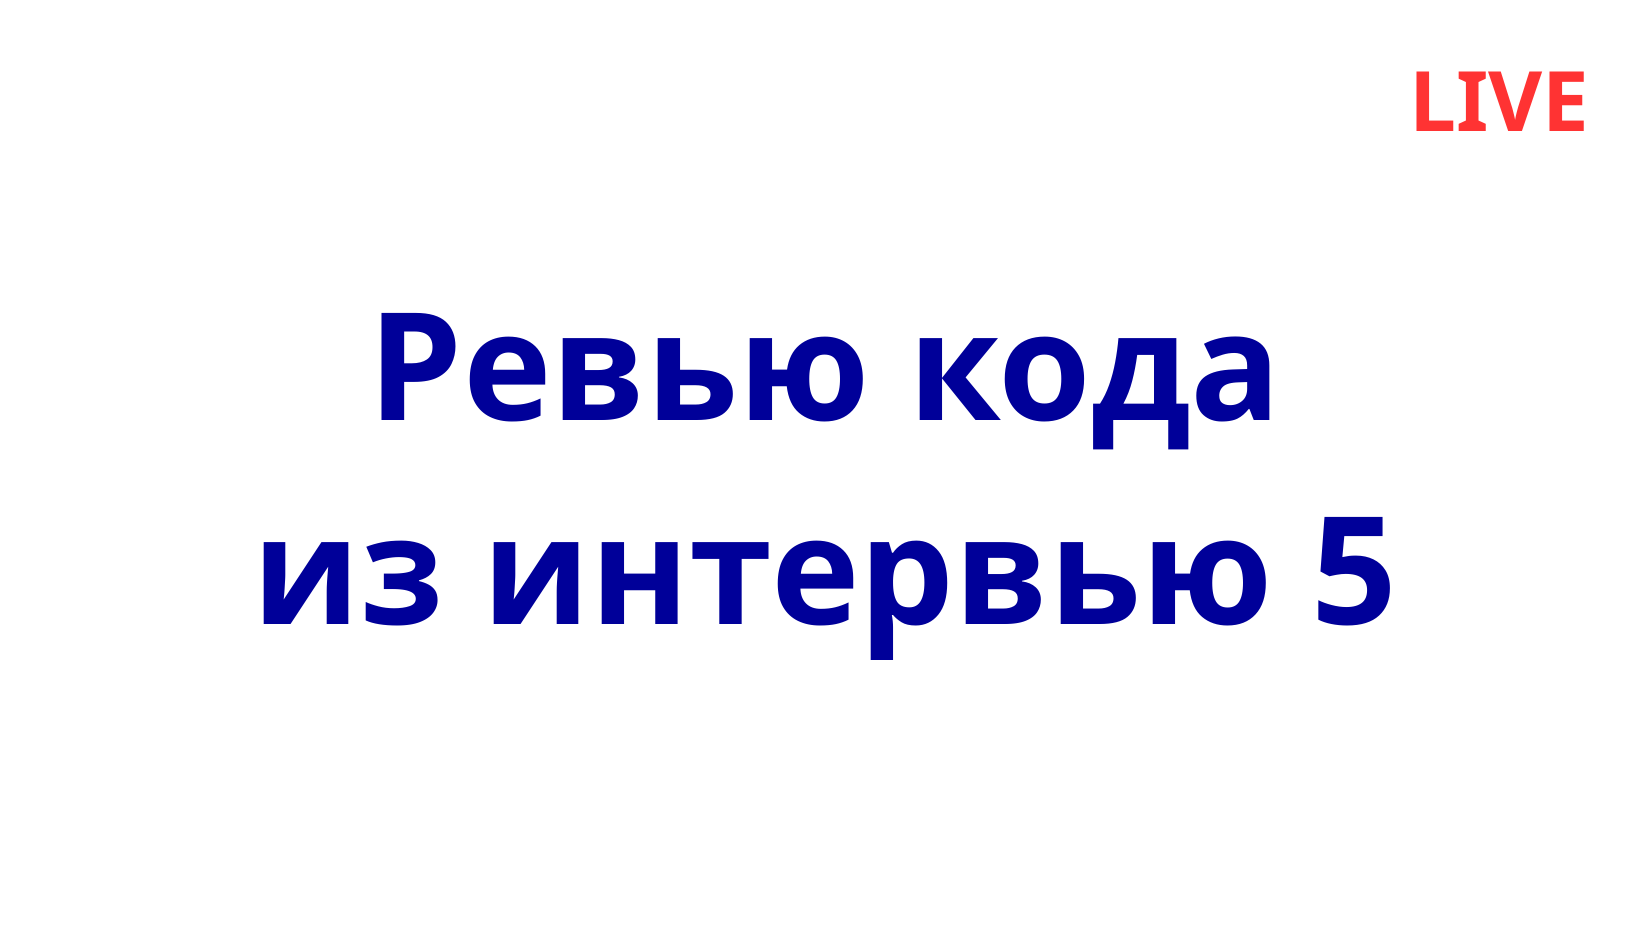

# Ревью кода
из интервью 5
LIVE